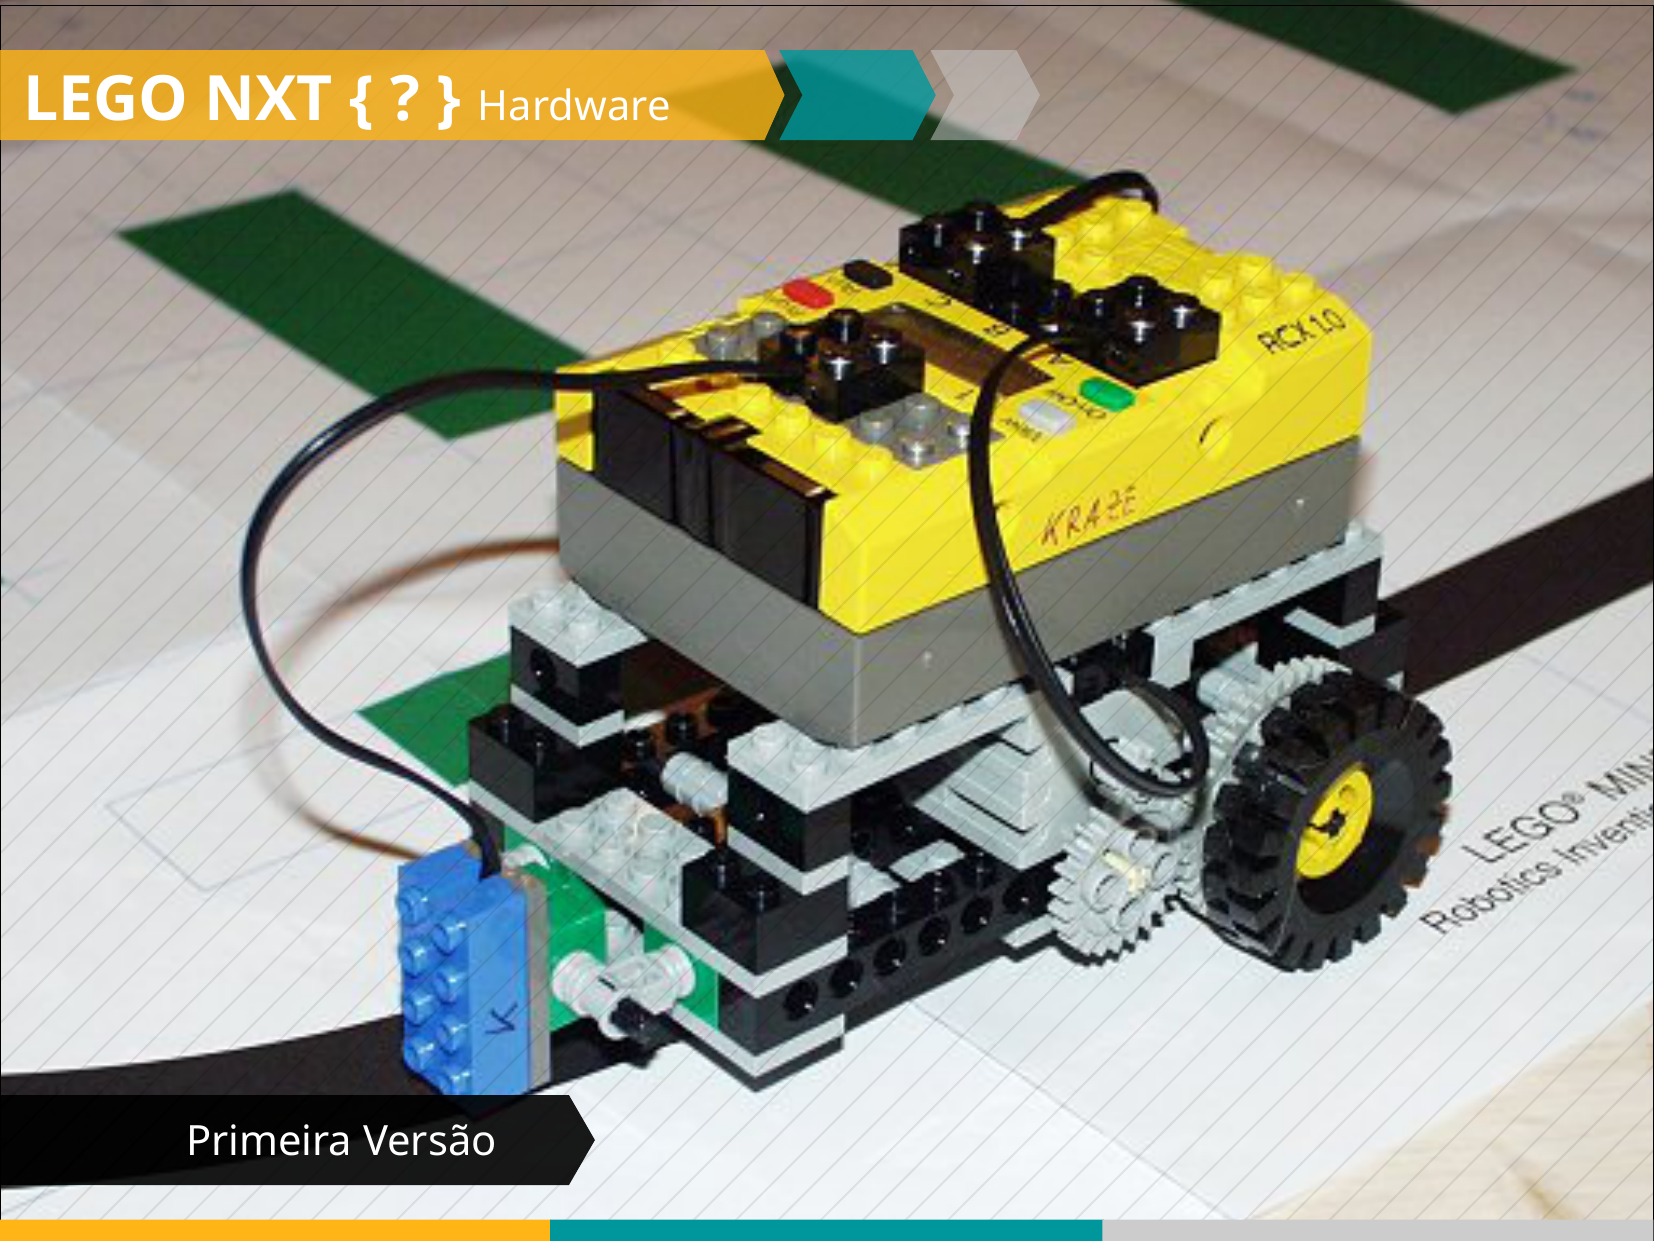

LEGO NXT { ? } Hardware
Primeira Versão